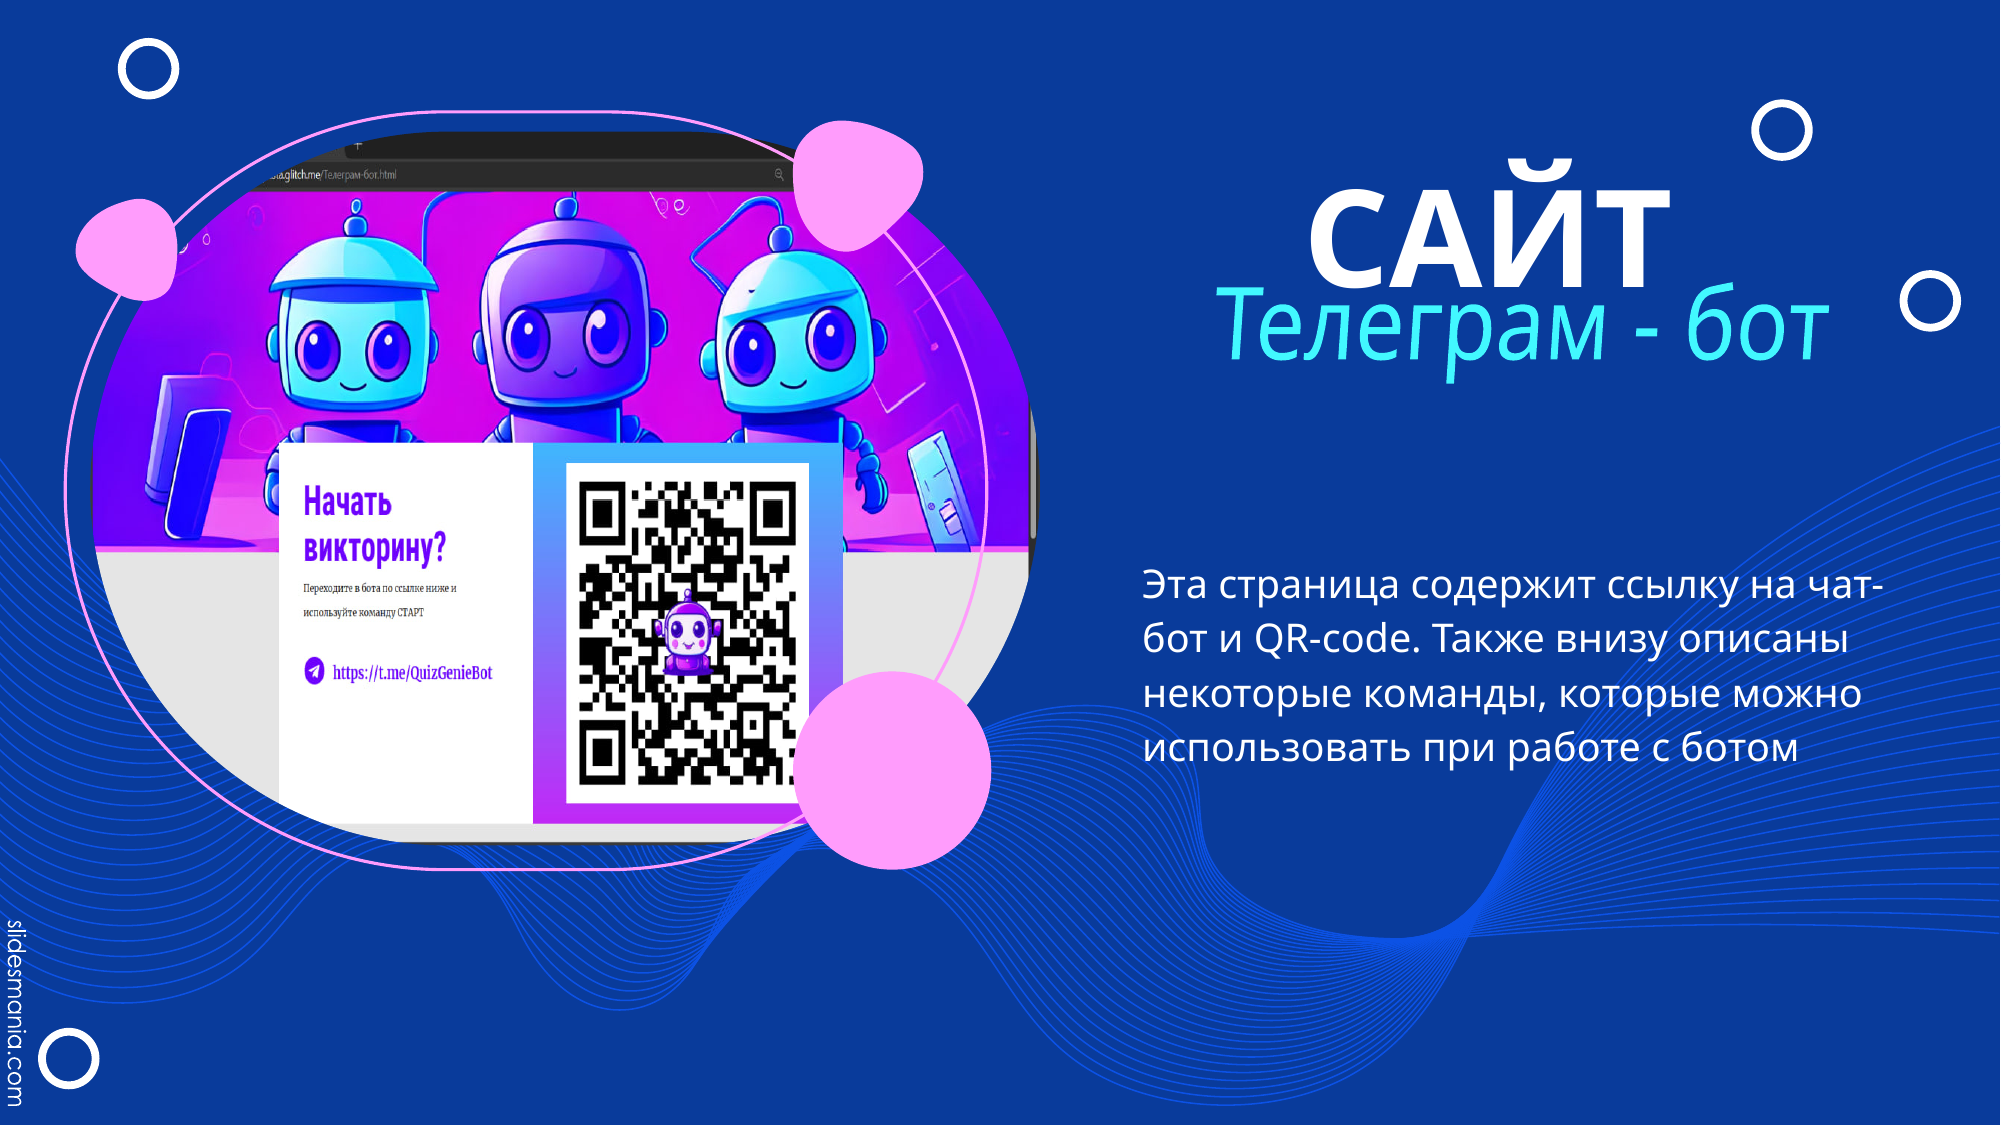

# САЙТ
Телеграм - бот
Эта страница содержит ссылку на чат-бот и QR-code. Также внизу описаны некоторые команды, которые можно использовать при работе с ботом